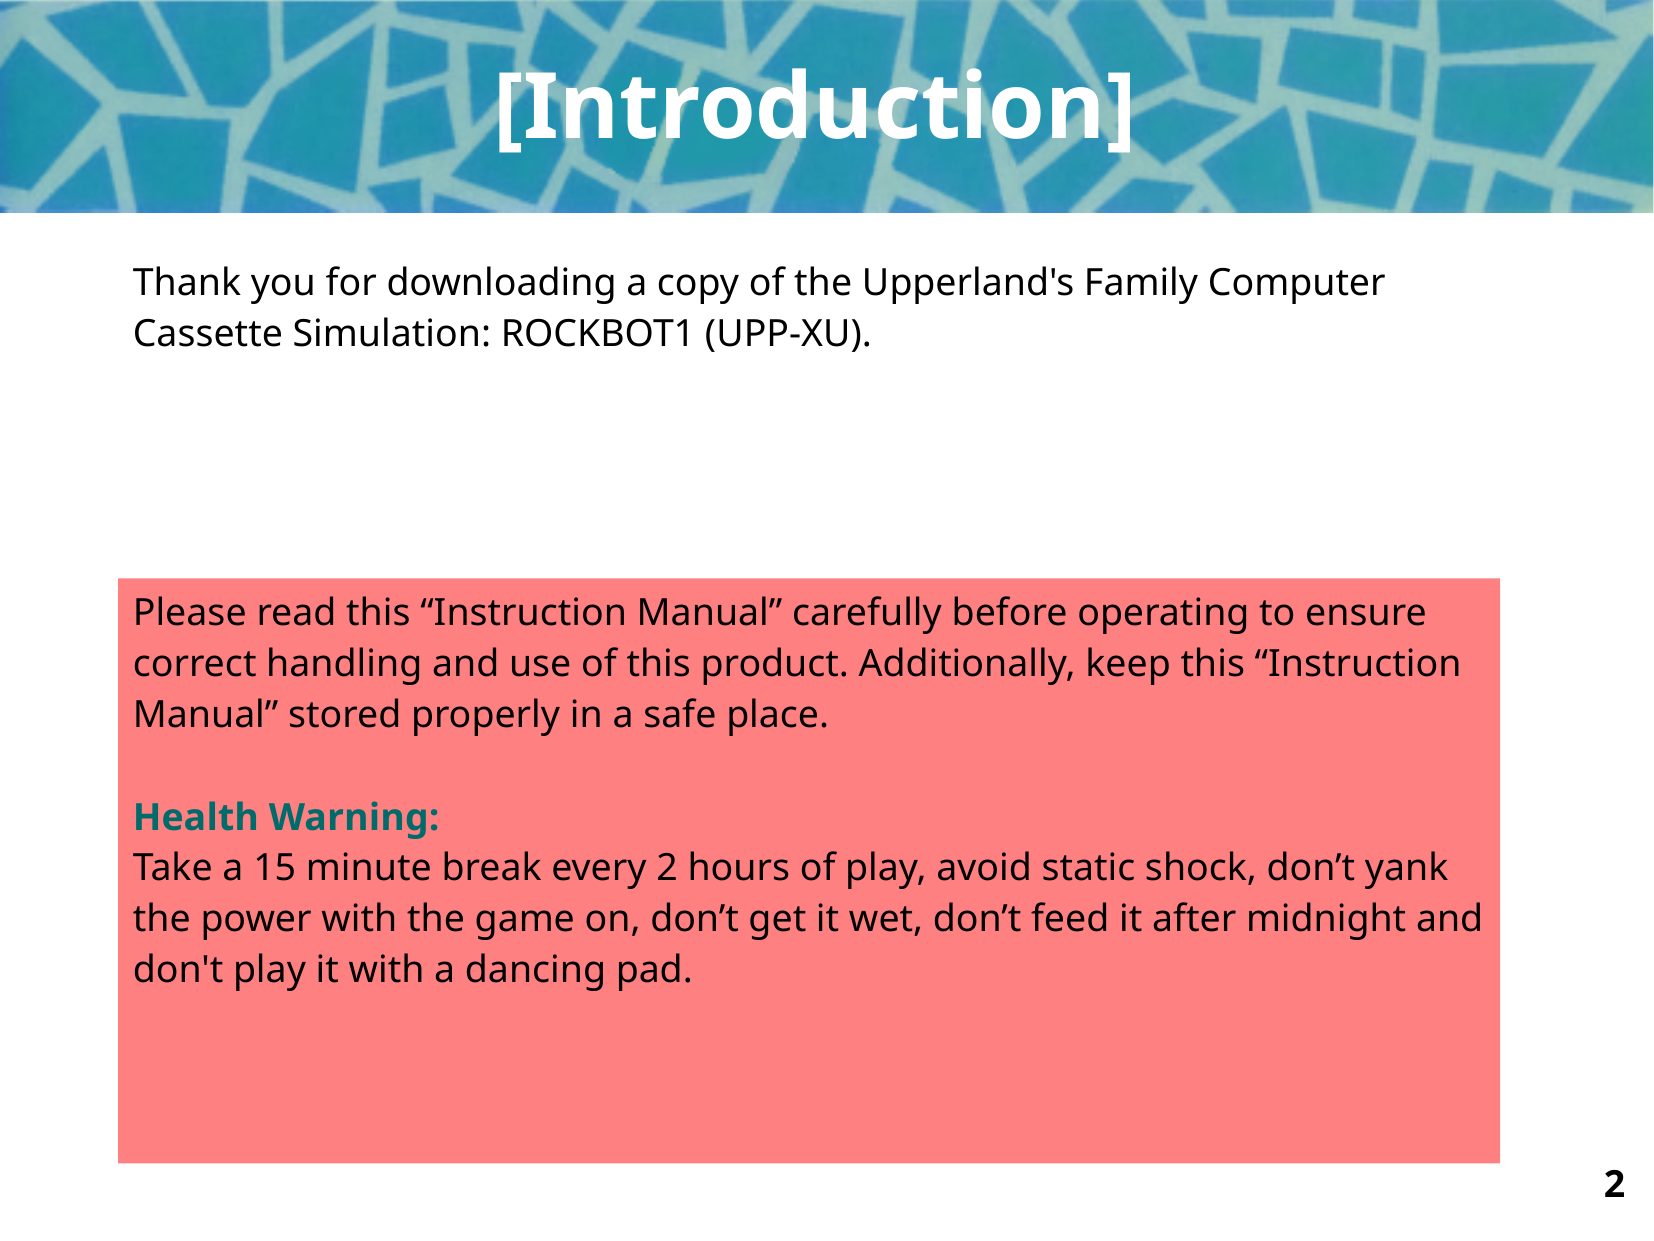

# [Introduction]
Thank you for downloading a copy of the Upperland's Family Computer Cassette Simulation: ROCKBOT1 (UPP-XU).
Please read this “Instruction Manual” carefully before operating to ensure correct handling and use of this product. Additionally, keep this “Instruction Manual” stored properly in a safe place.
Health Warning:
Take a 15 minute break every 2 hours of play, avoid static shock, don’t yank the power with the game on, don’t get it wet, don’t feed it after midnight and don't play it with a dancing pad.
2